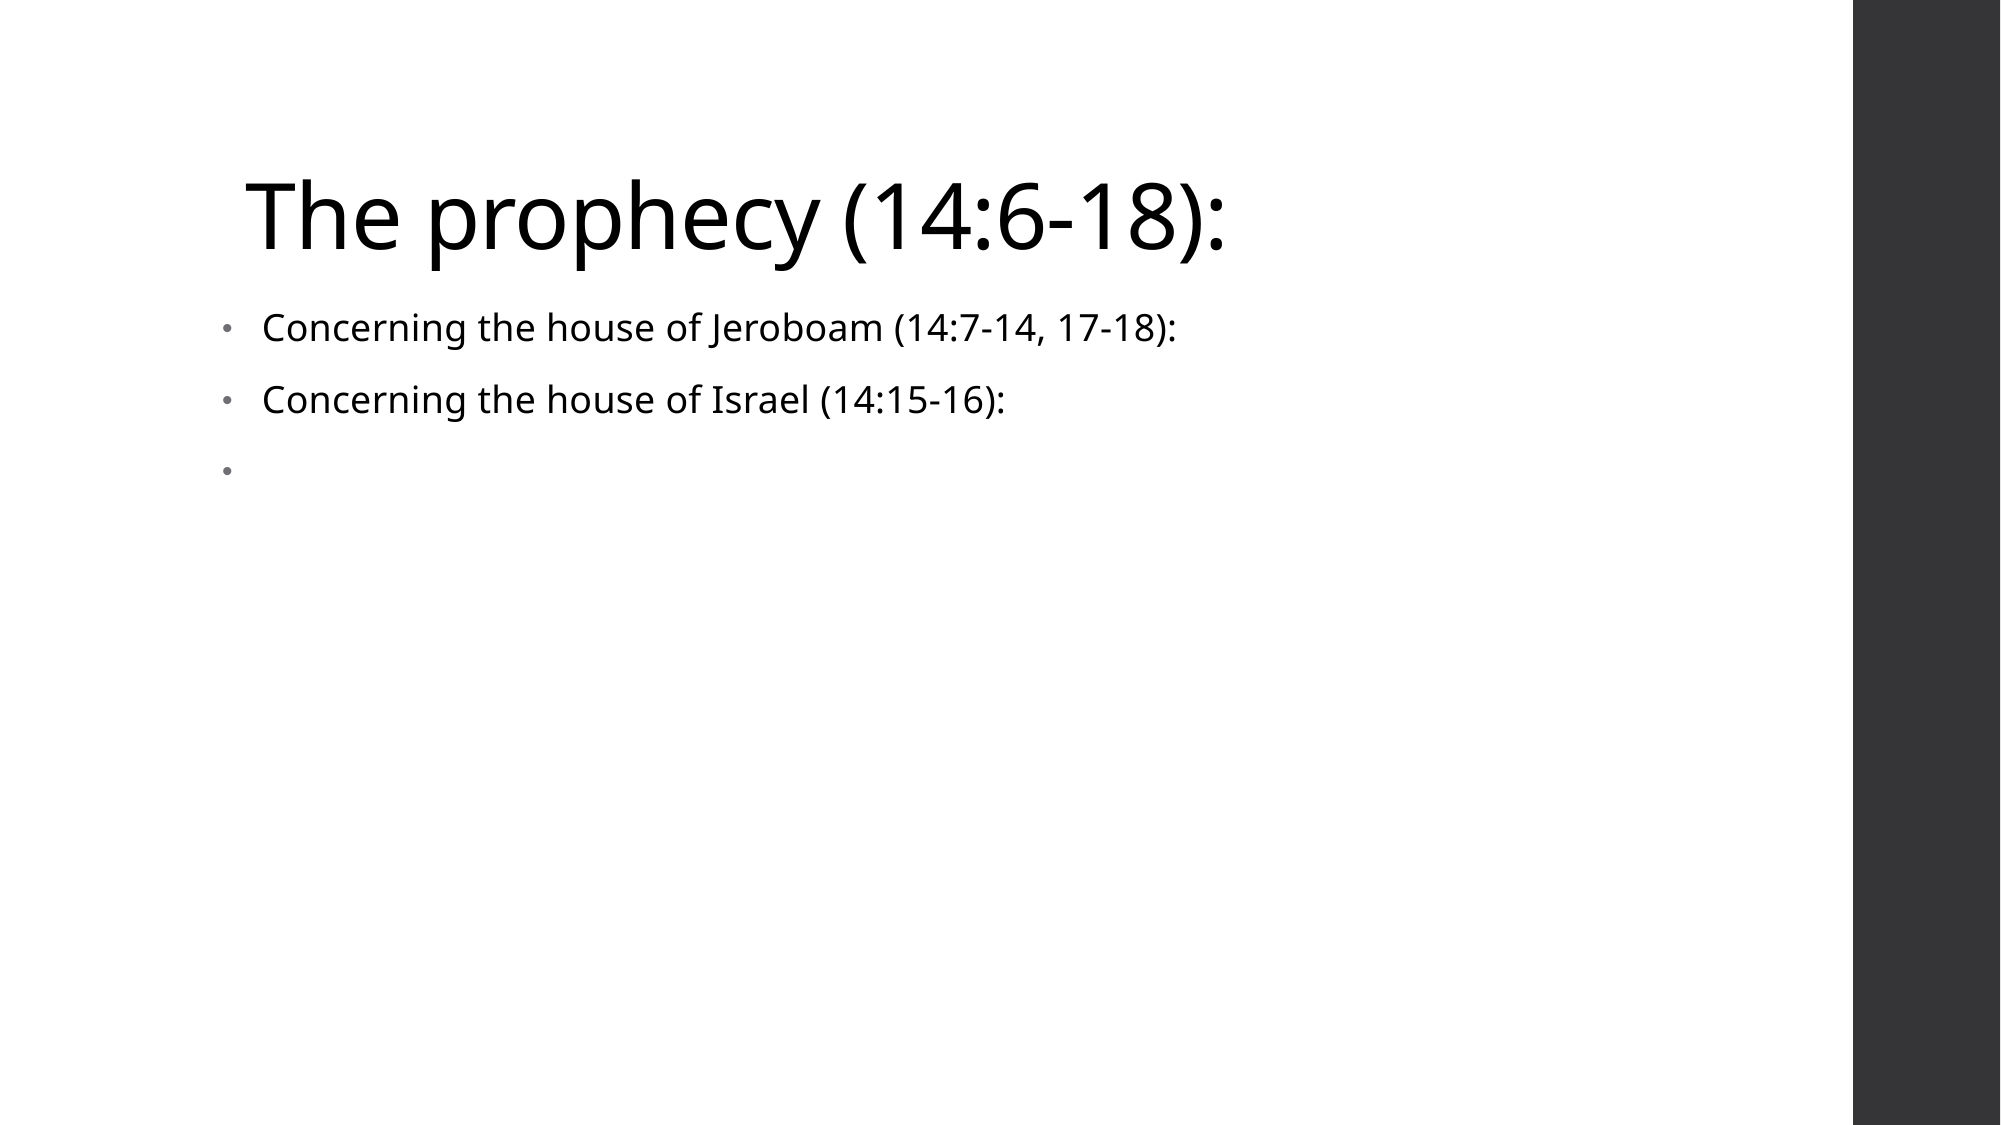

# The prophecy (14:6-18):
 Concerning the house of Jeroboam (14:7-14, 17-18):
 Concerning the house of Israel (14:15-16):